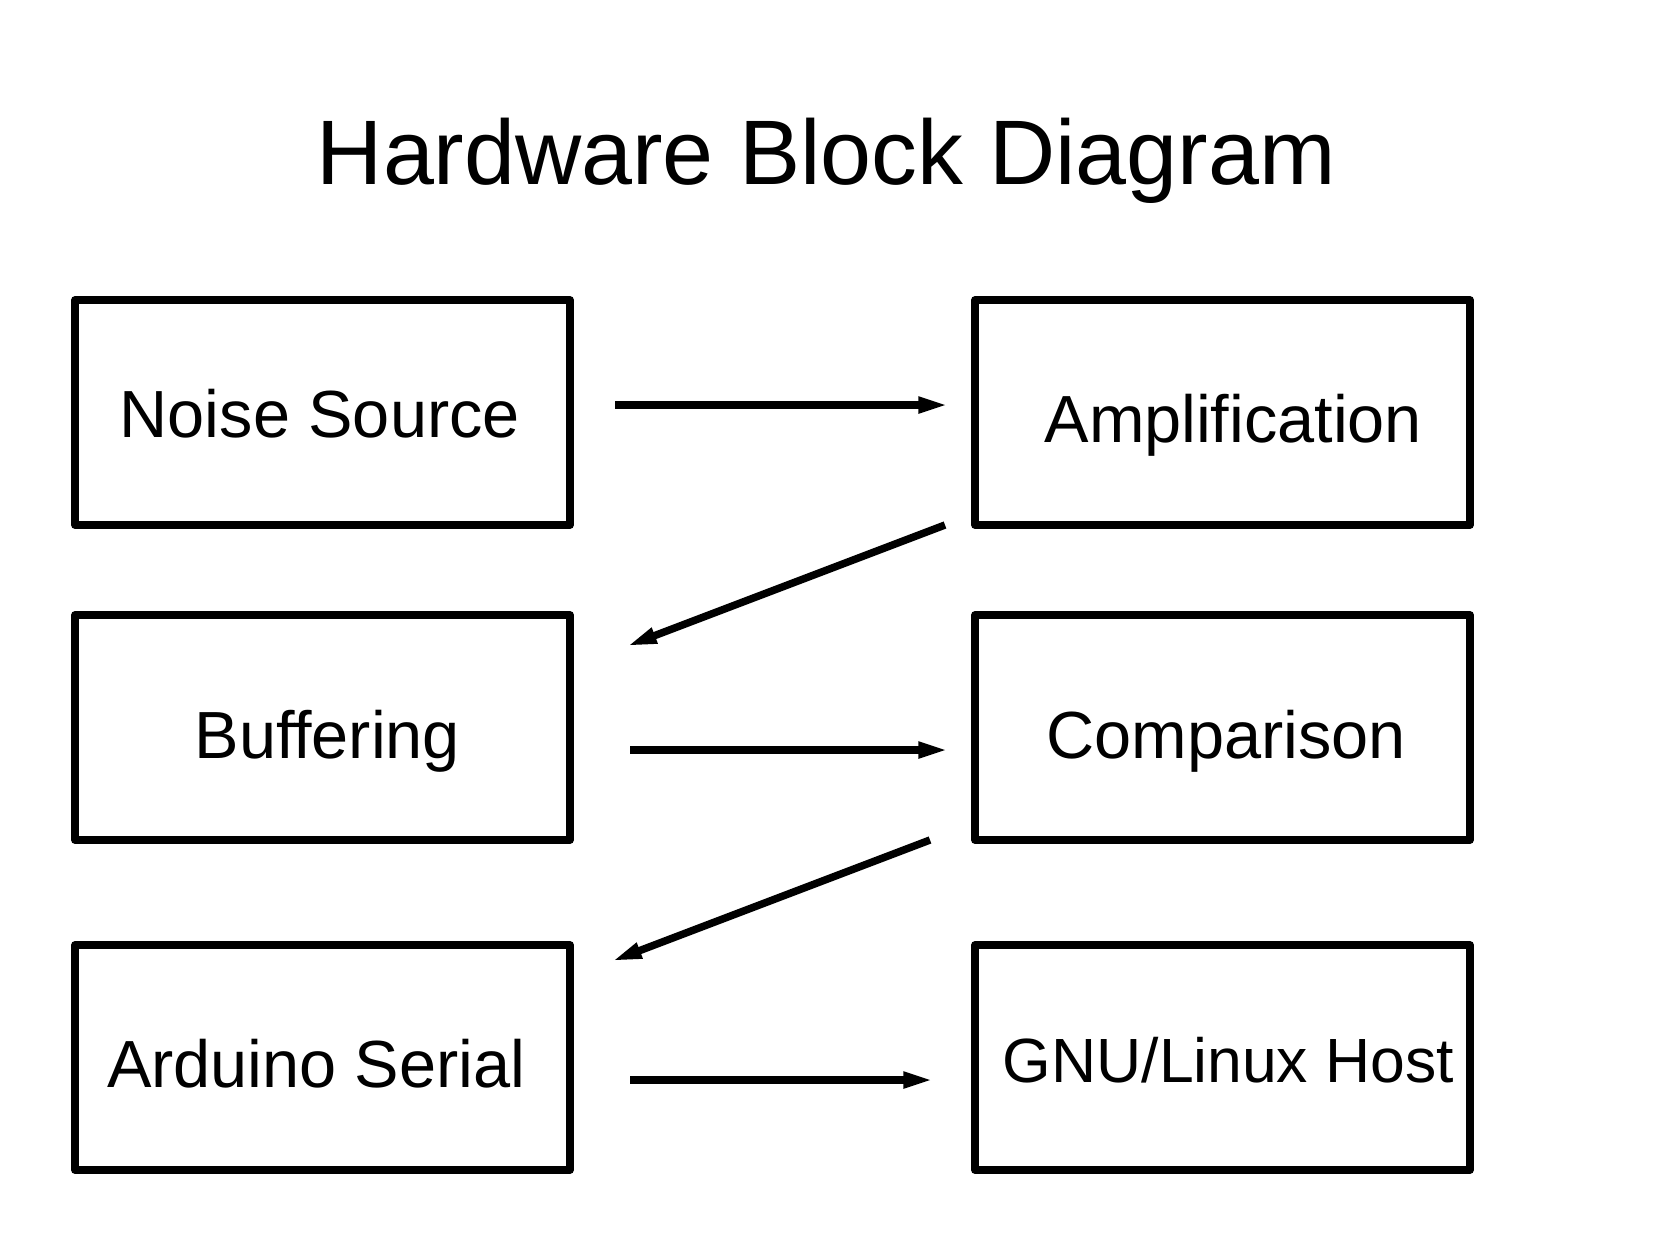

# Hardware Block Diagram
Noise Source
Amplification
Buffering
Comparison
GNU/Linux Host
Arduino Serial